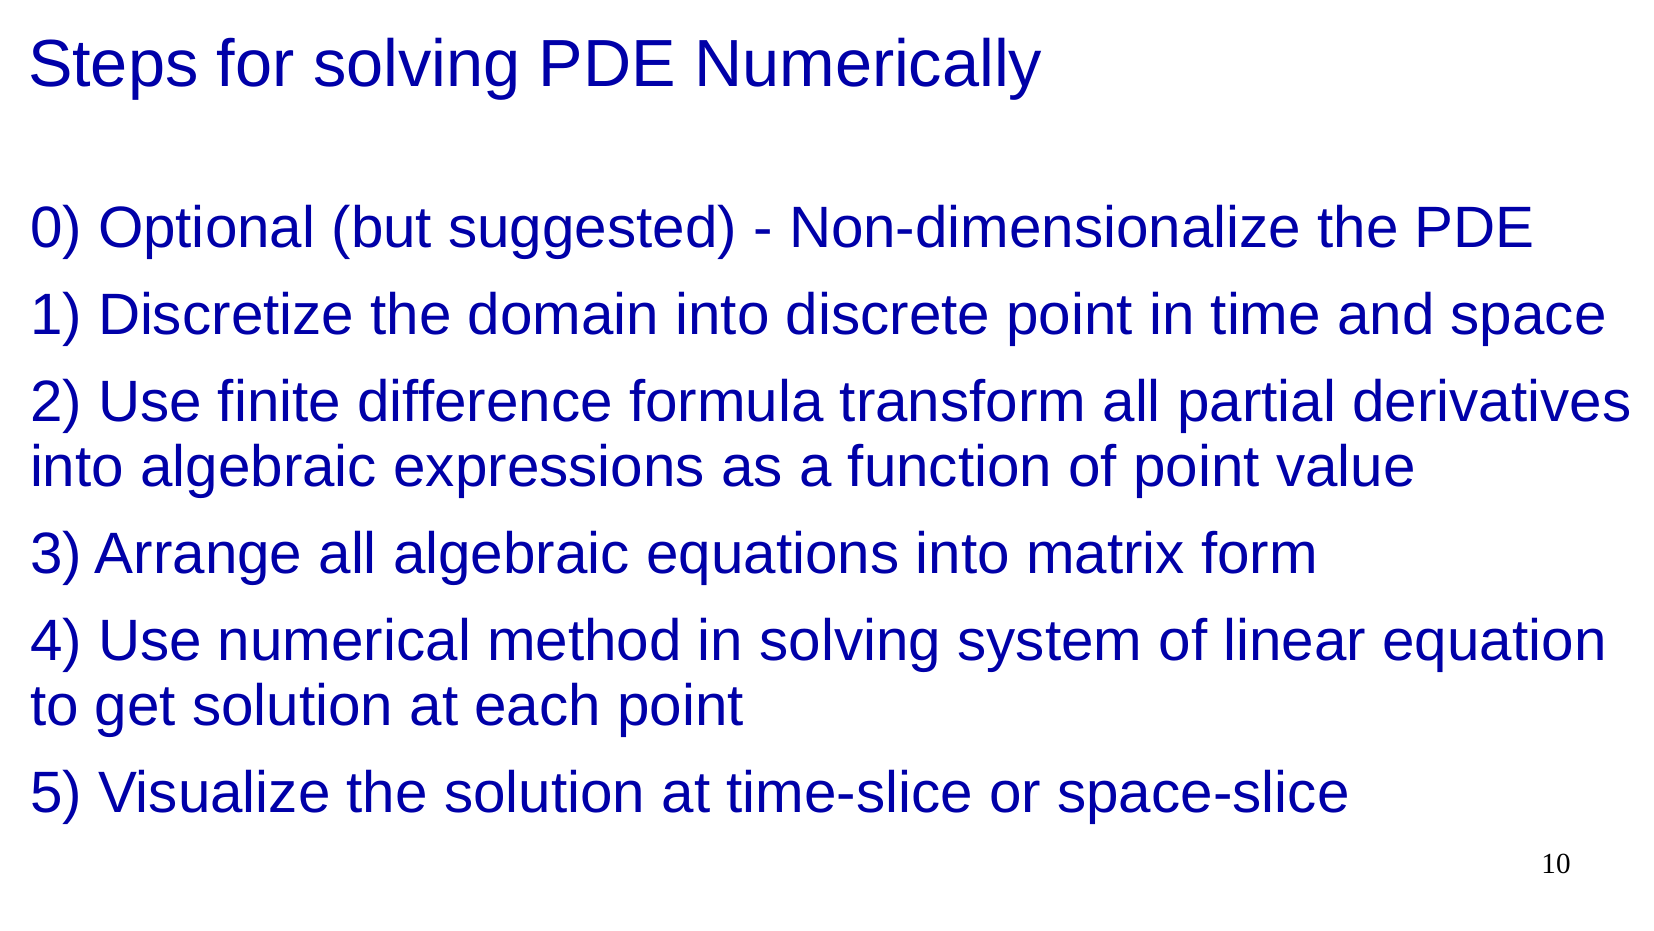

# Steps for solving PDE Numerically
0) Optional (but suggested) - Non-dimensionalize the PDE
1) Discretize the domain into discrete point in time and space
2) Use finite difference formula transform all partial derivatives into algebraic expressions as a function of point value
3) Arrange all algebraic equations into matrix form
4) Use numerical method in solving system of linear equation to get solution at each point
5) Visualize the solution at time-slice or space-slice
10